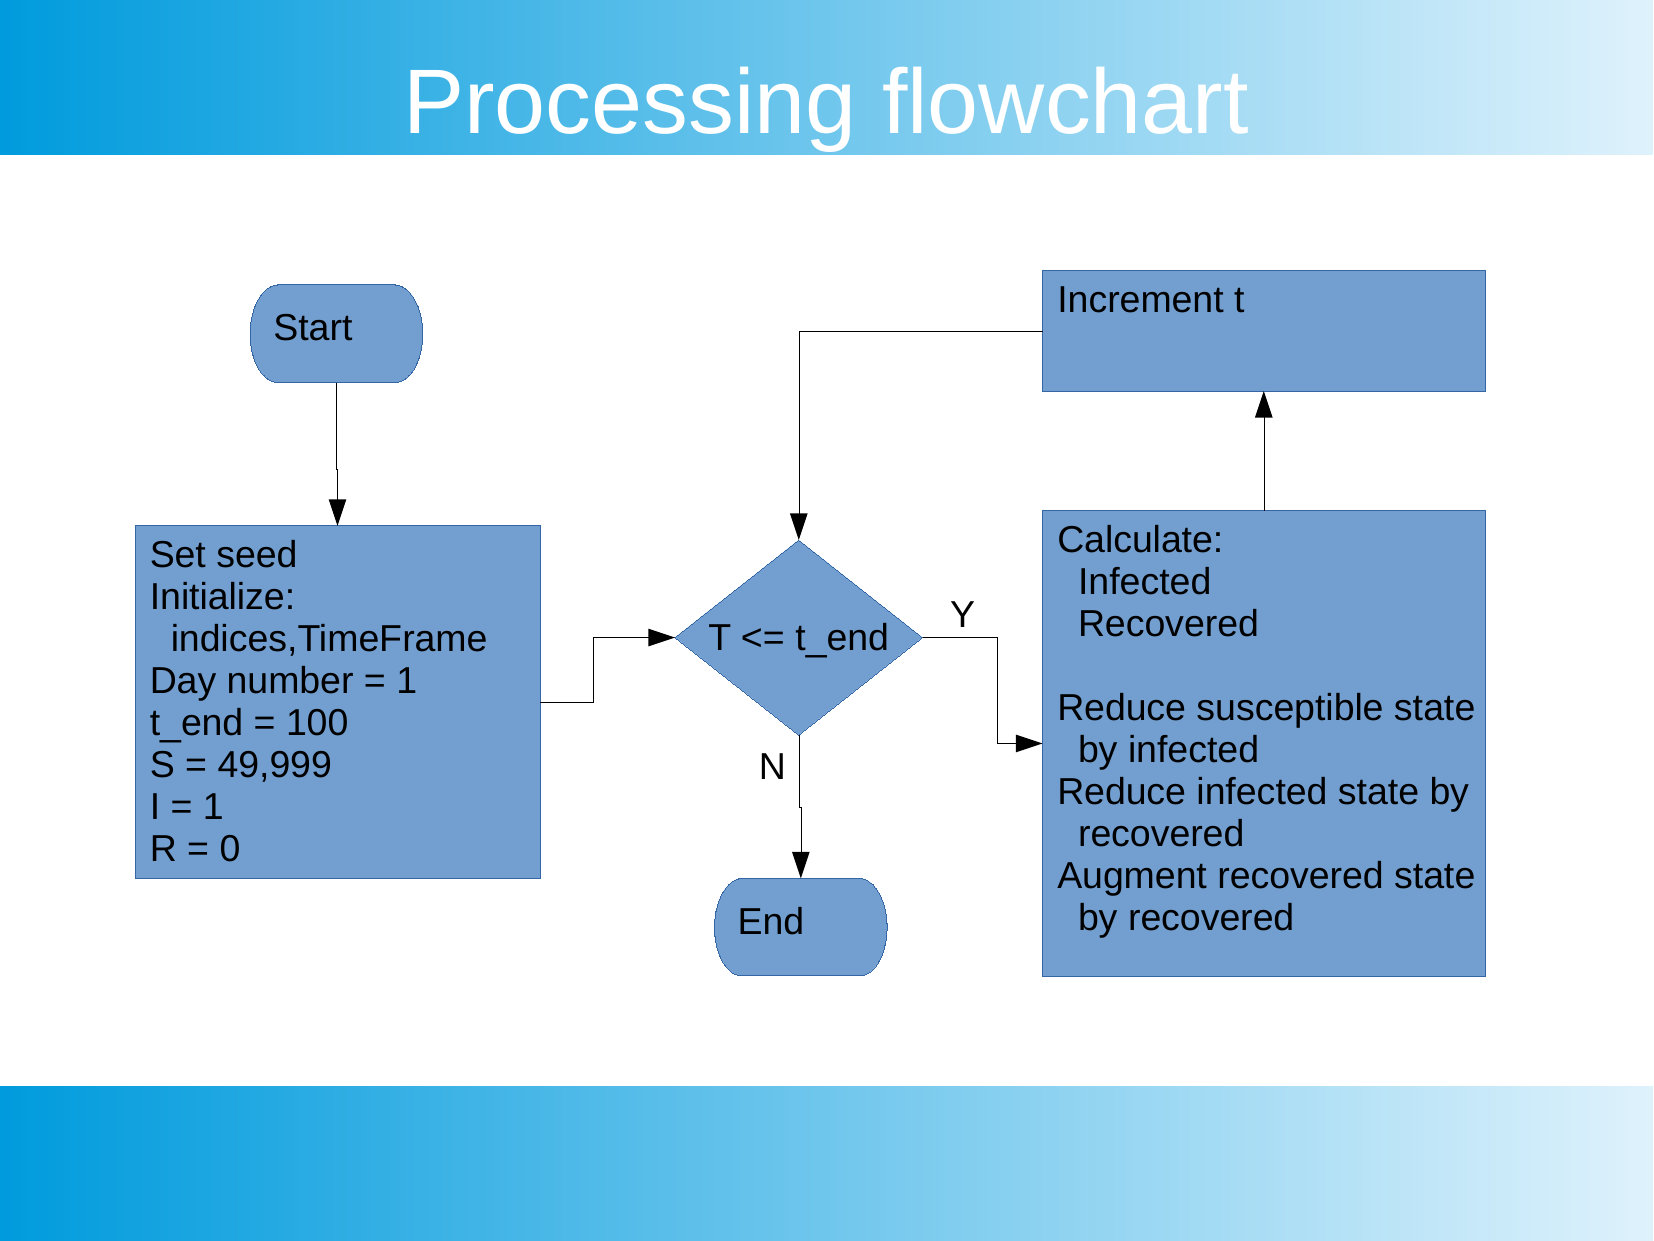

# Processing flowchart
Increment t
Start
Calculate:
 Infected
 Recovered
Reduce susceptible state
 by infected
Reduce infected state by
 recovered
Augment recovered state
 by recovered
Set seed
Initialize:
 indices,TimeFrame
Day number = 1
t_end = 100
S = 49,999
I = 1
R = 0
T <= t_end
Y
N
End